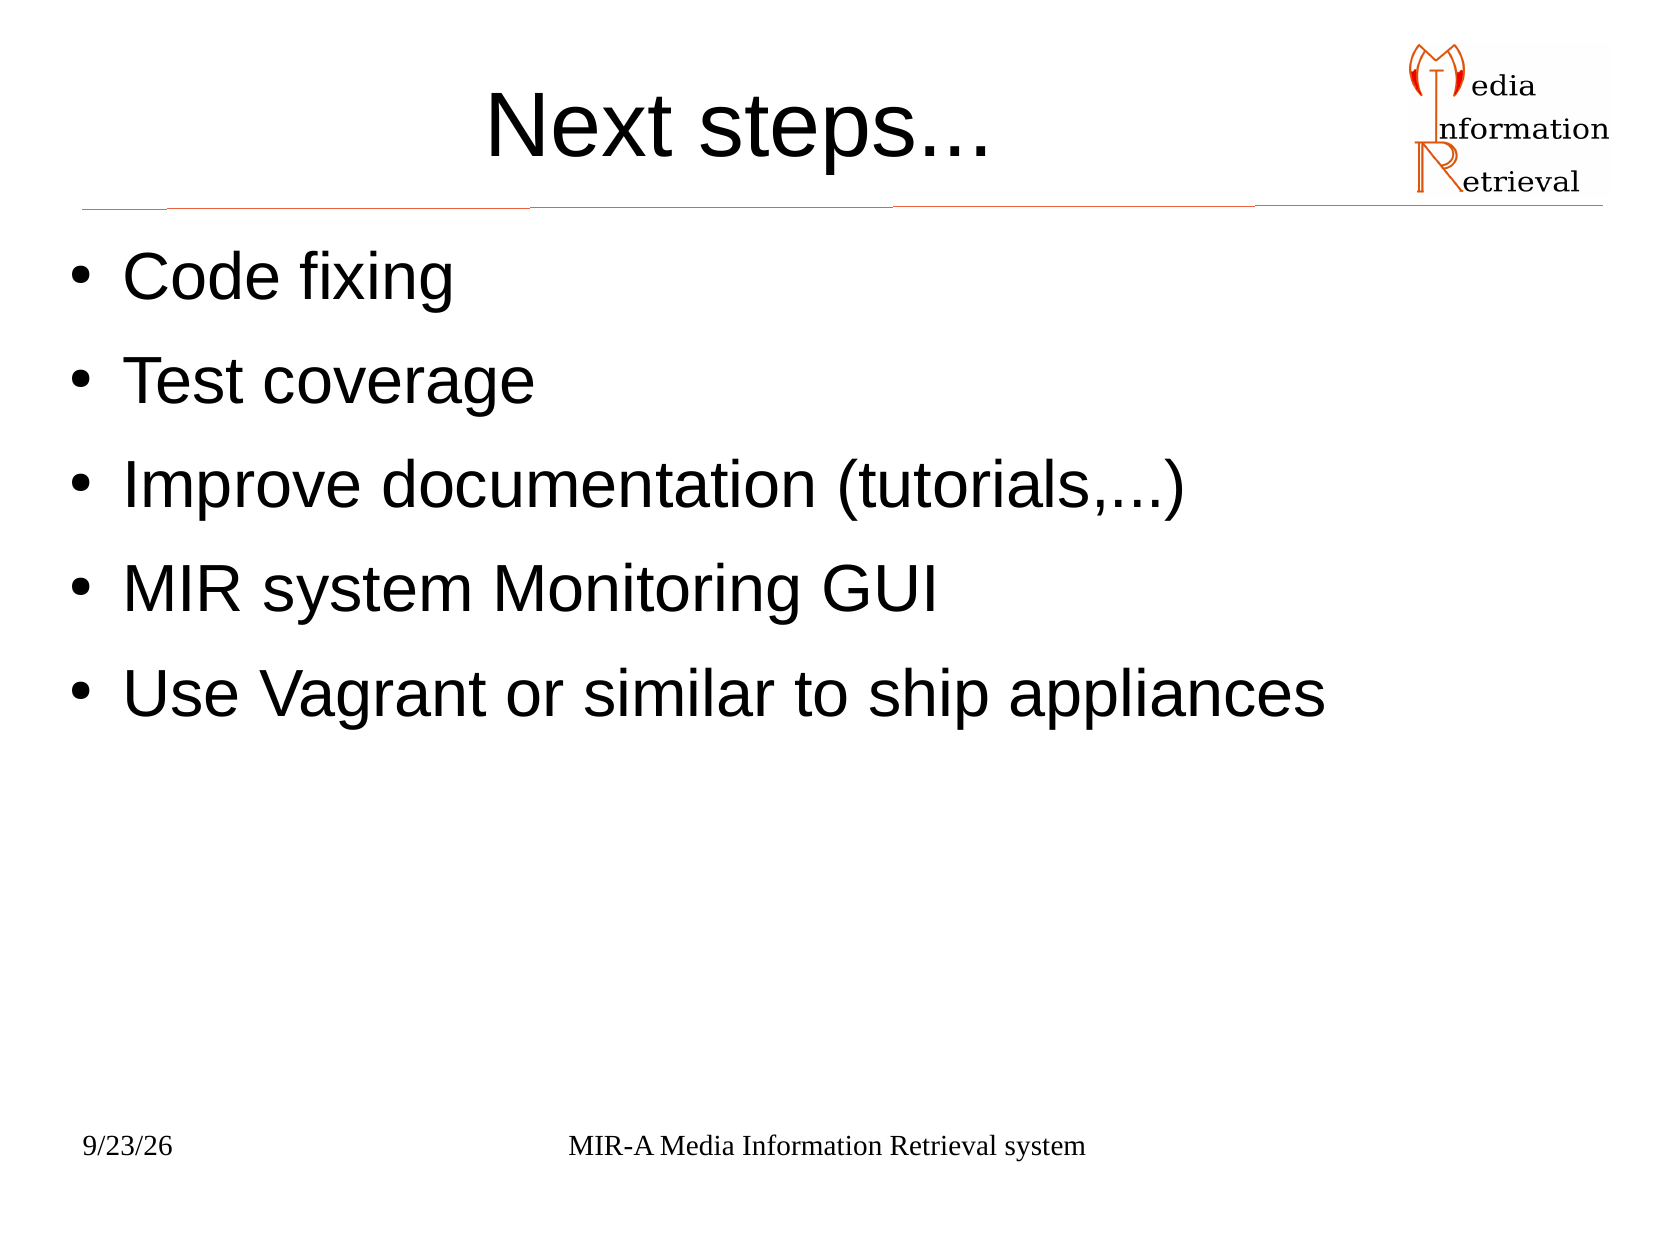

# Next steps...
Code fixing
Test coverage
Improve documentation (tutorials,...)
MIR system Monitoring GUI
Use Vagrant or similar to ship appliances